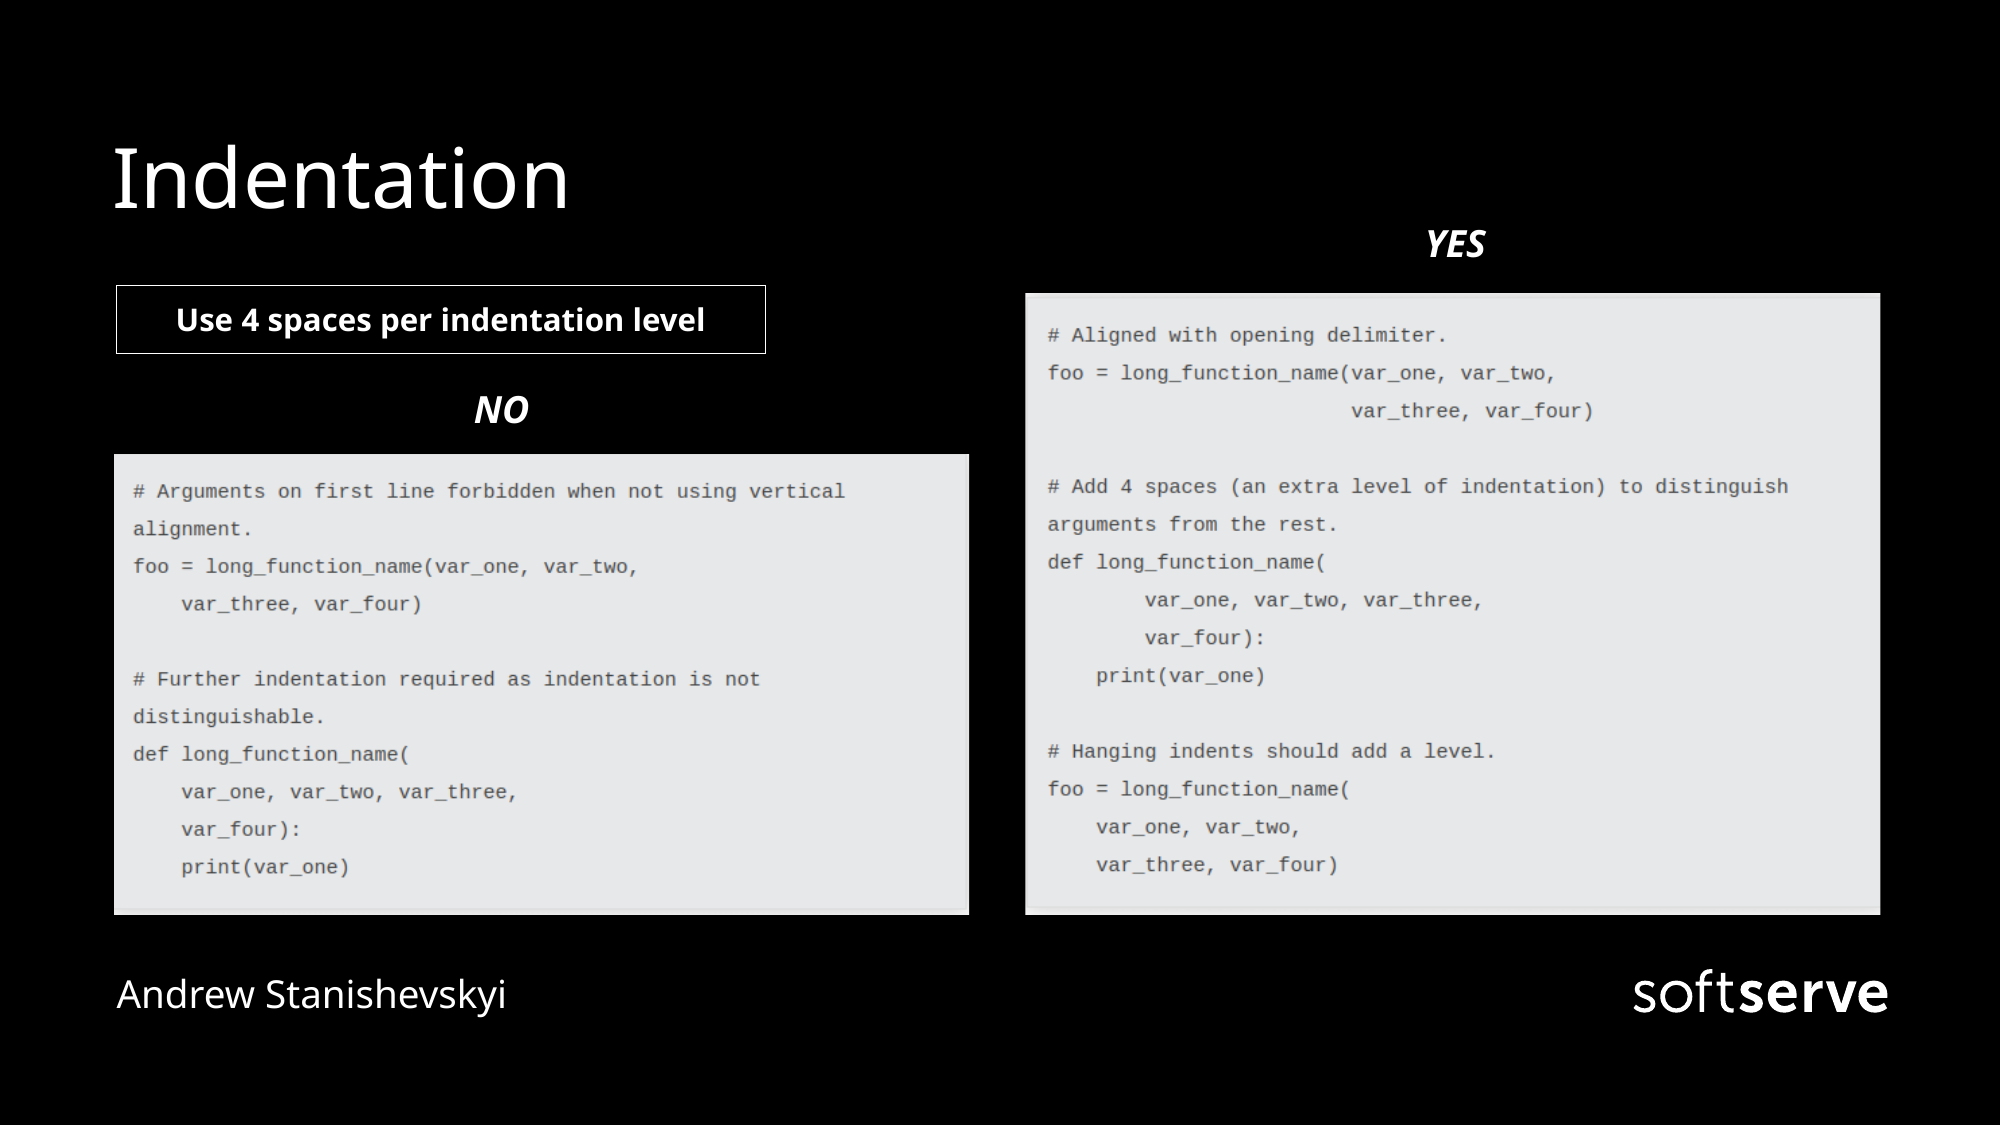

# Indentation
YES
Use 4 spaces per indentation level
NO
 Andrew Stanishevskyi